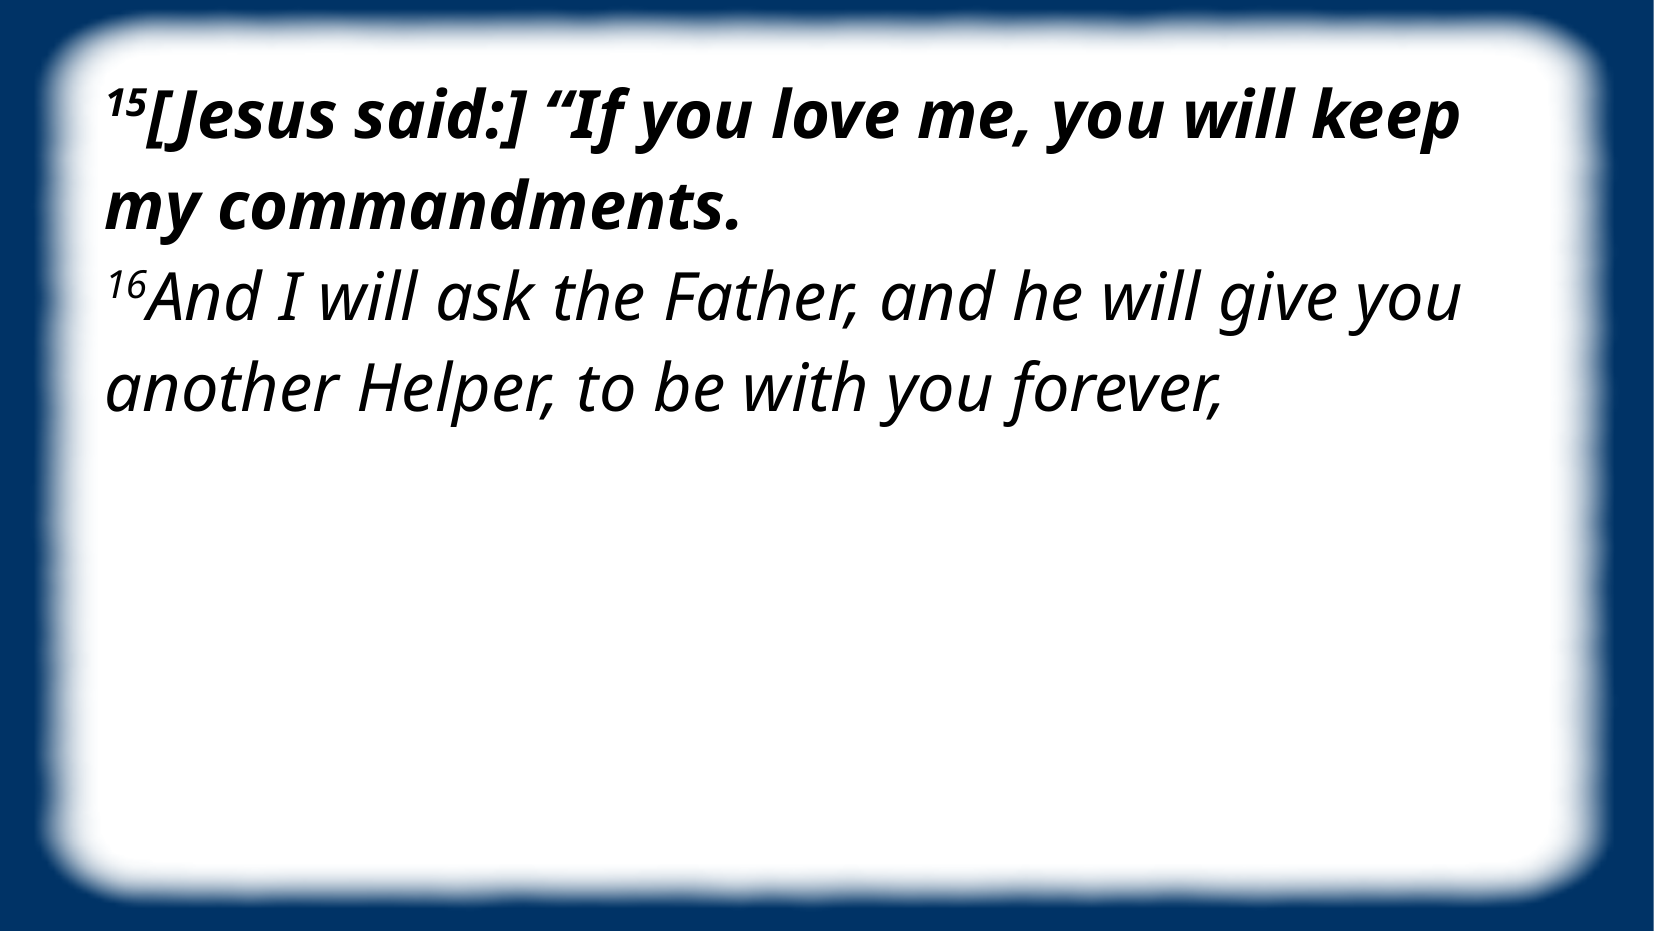

15[Jesus said:] “If you love me, you will keep my commandments.
16And I will ask the Father, and he will give you another Helper, to be with you forever,